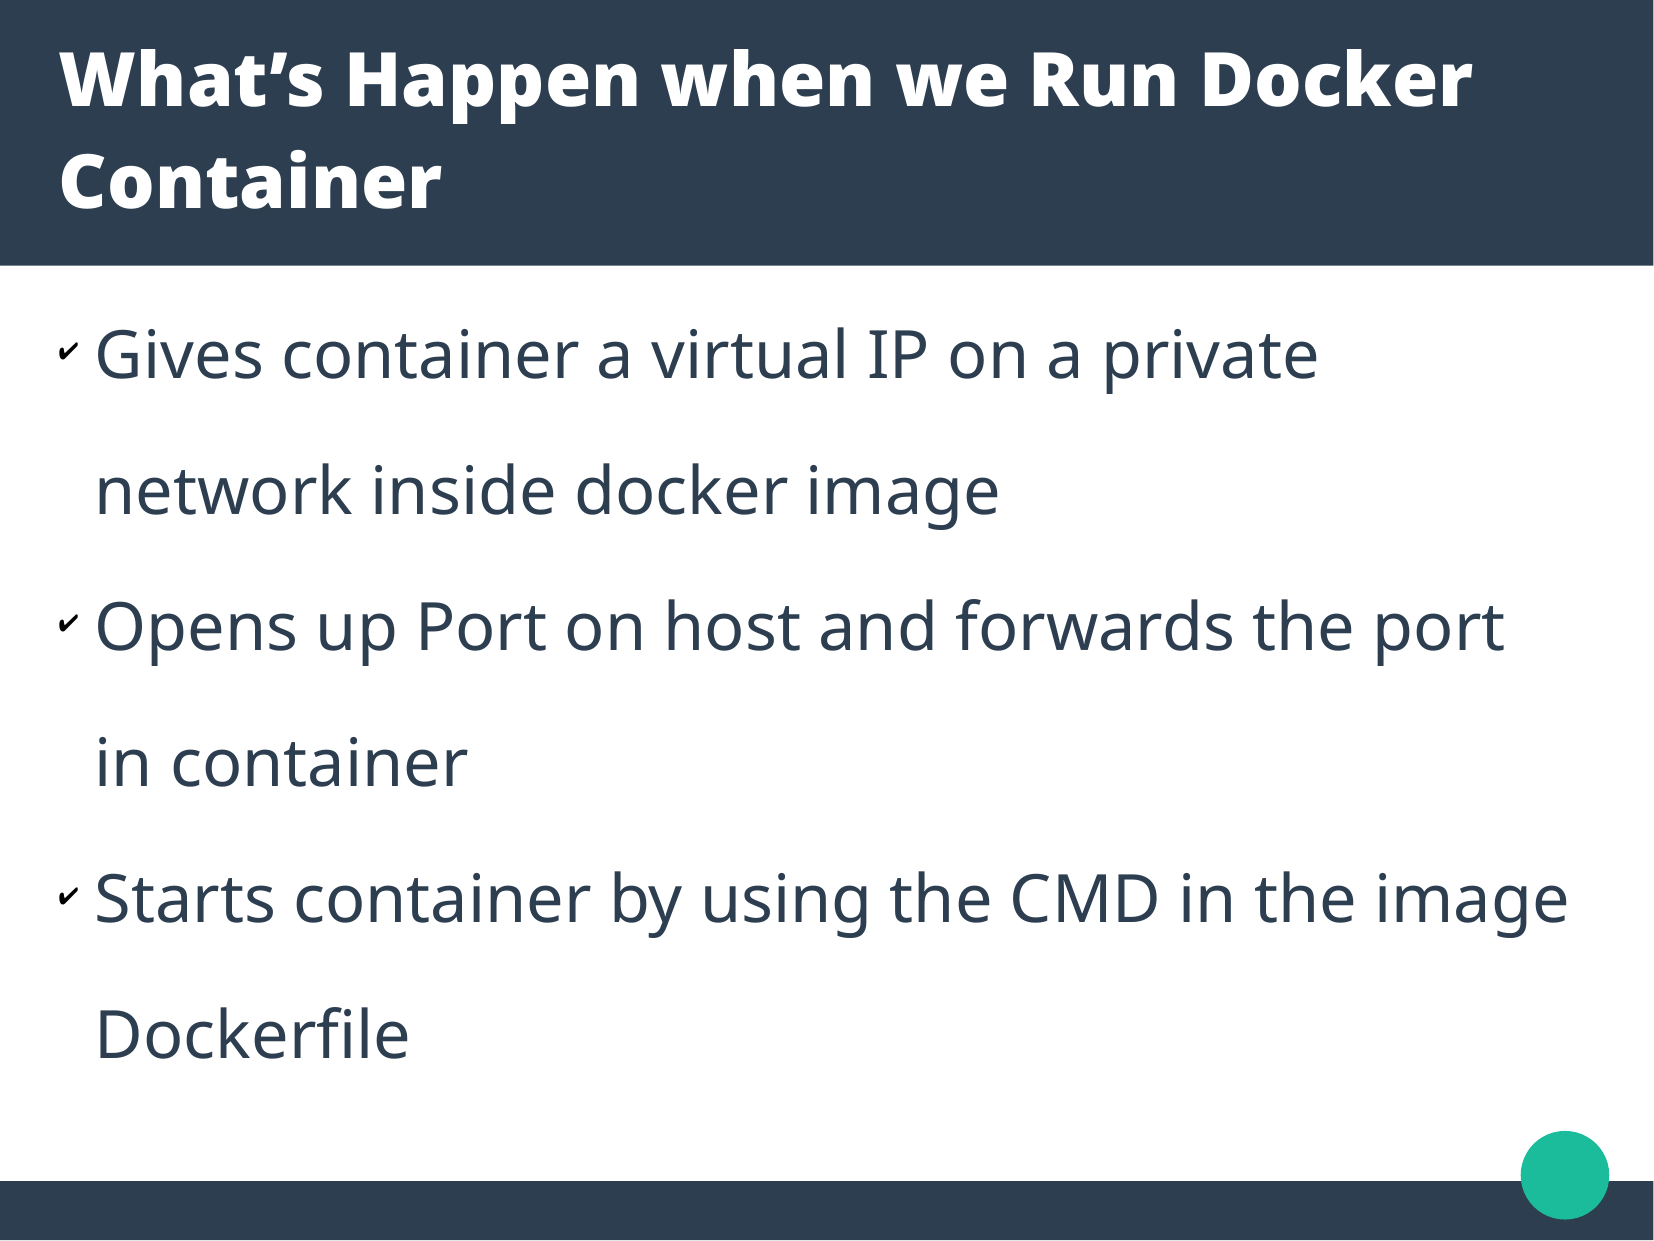

# What’s Happen when we Run Docker Container
Gives container a virtual IP on a private network inside docker image
Opens up Port on host and forwards the port in container
Starts container by using the CMD in the image Dockerfile